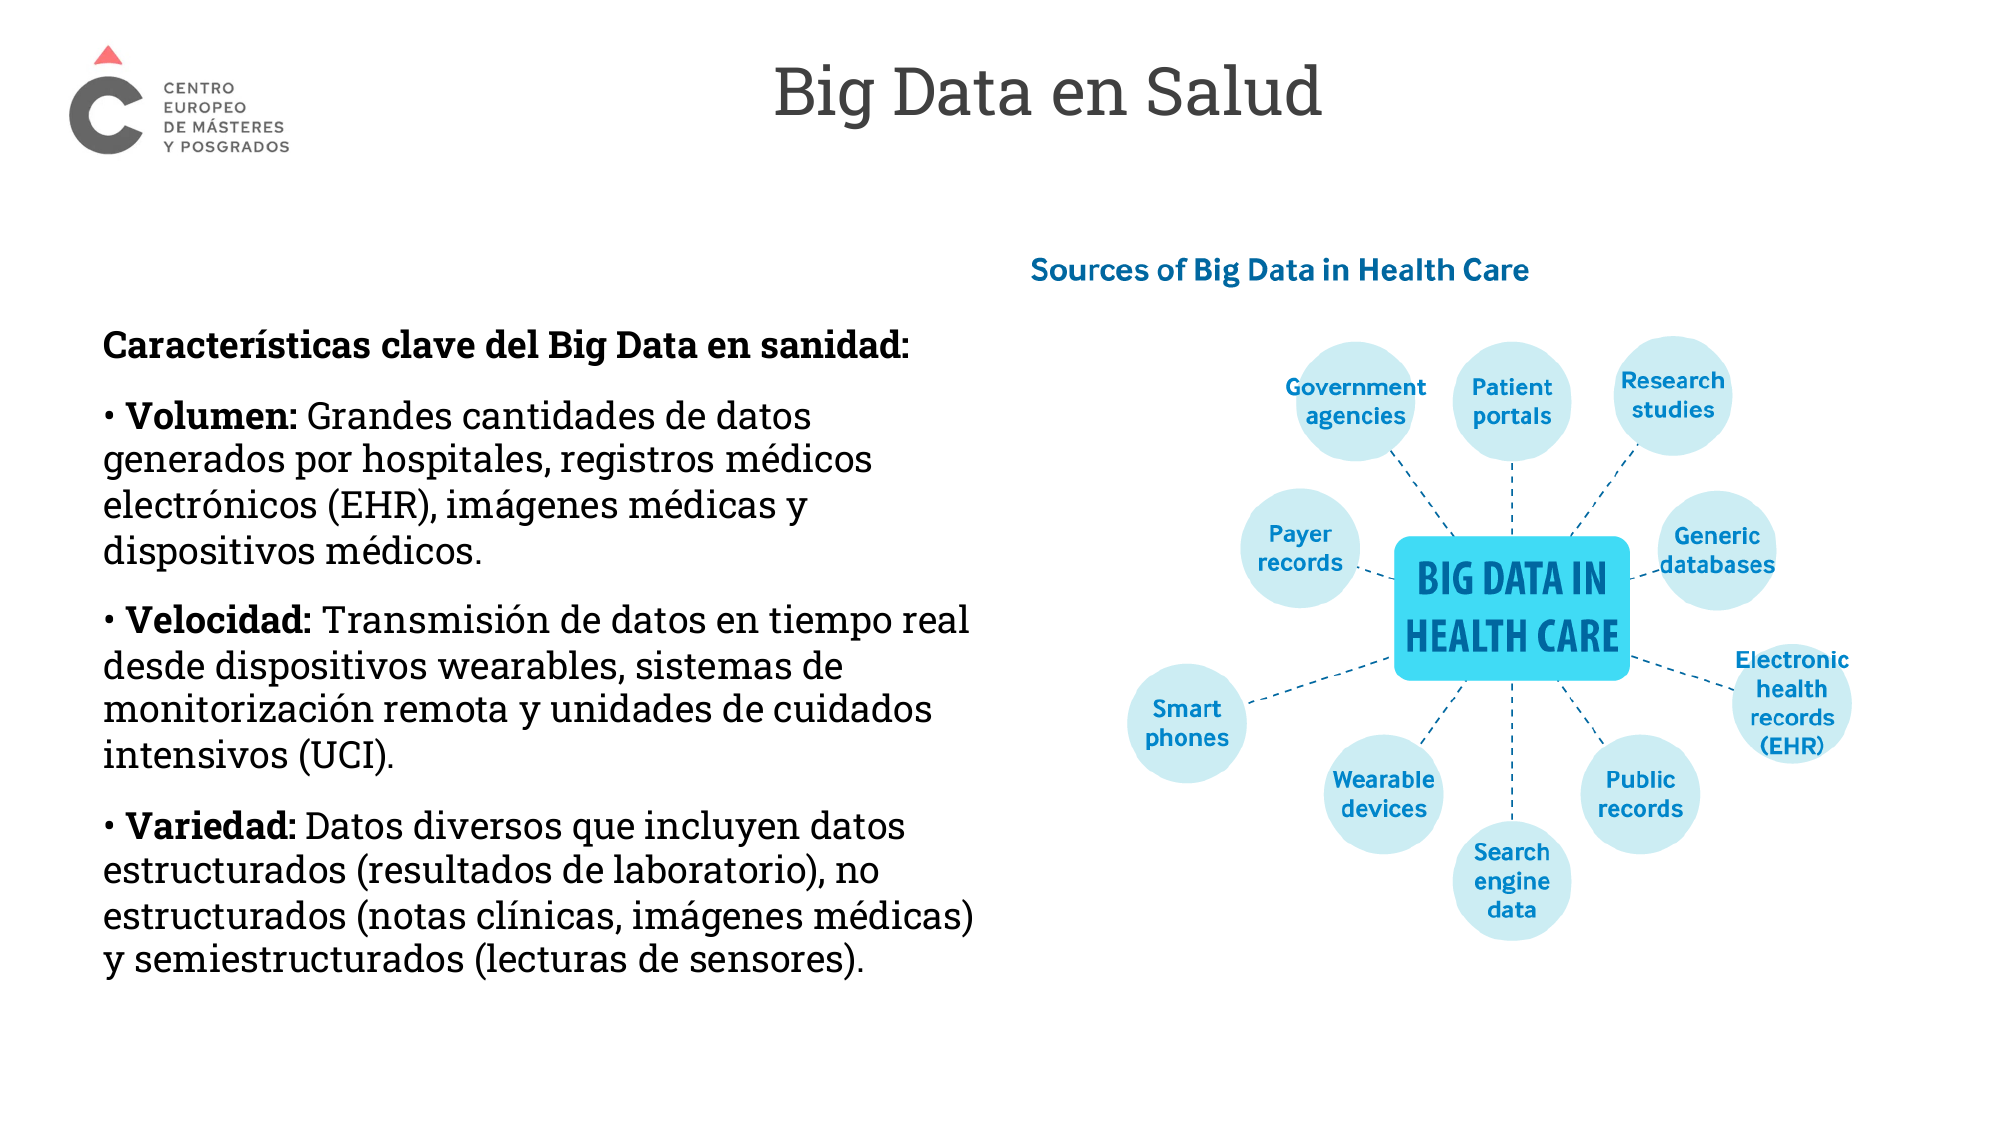

# Big data
Volviendo a las 6 Vs